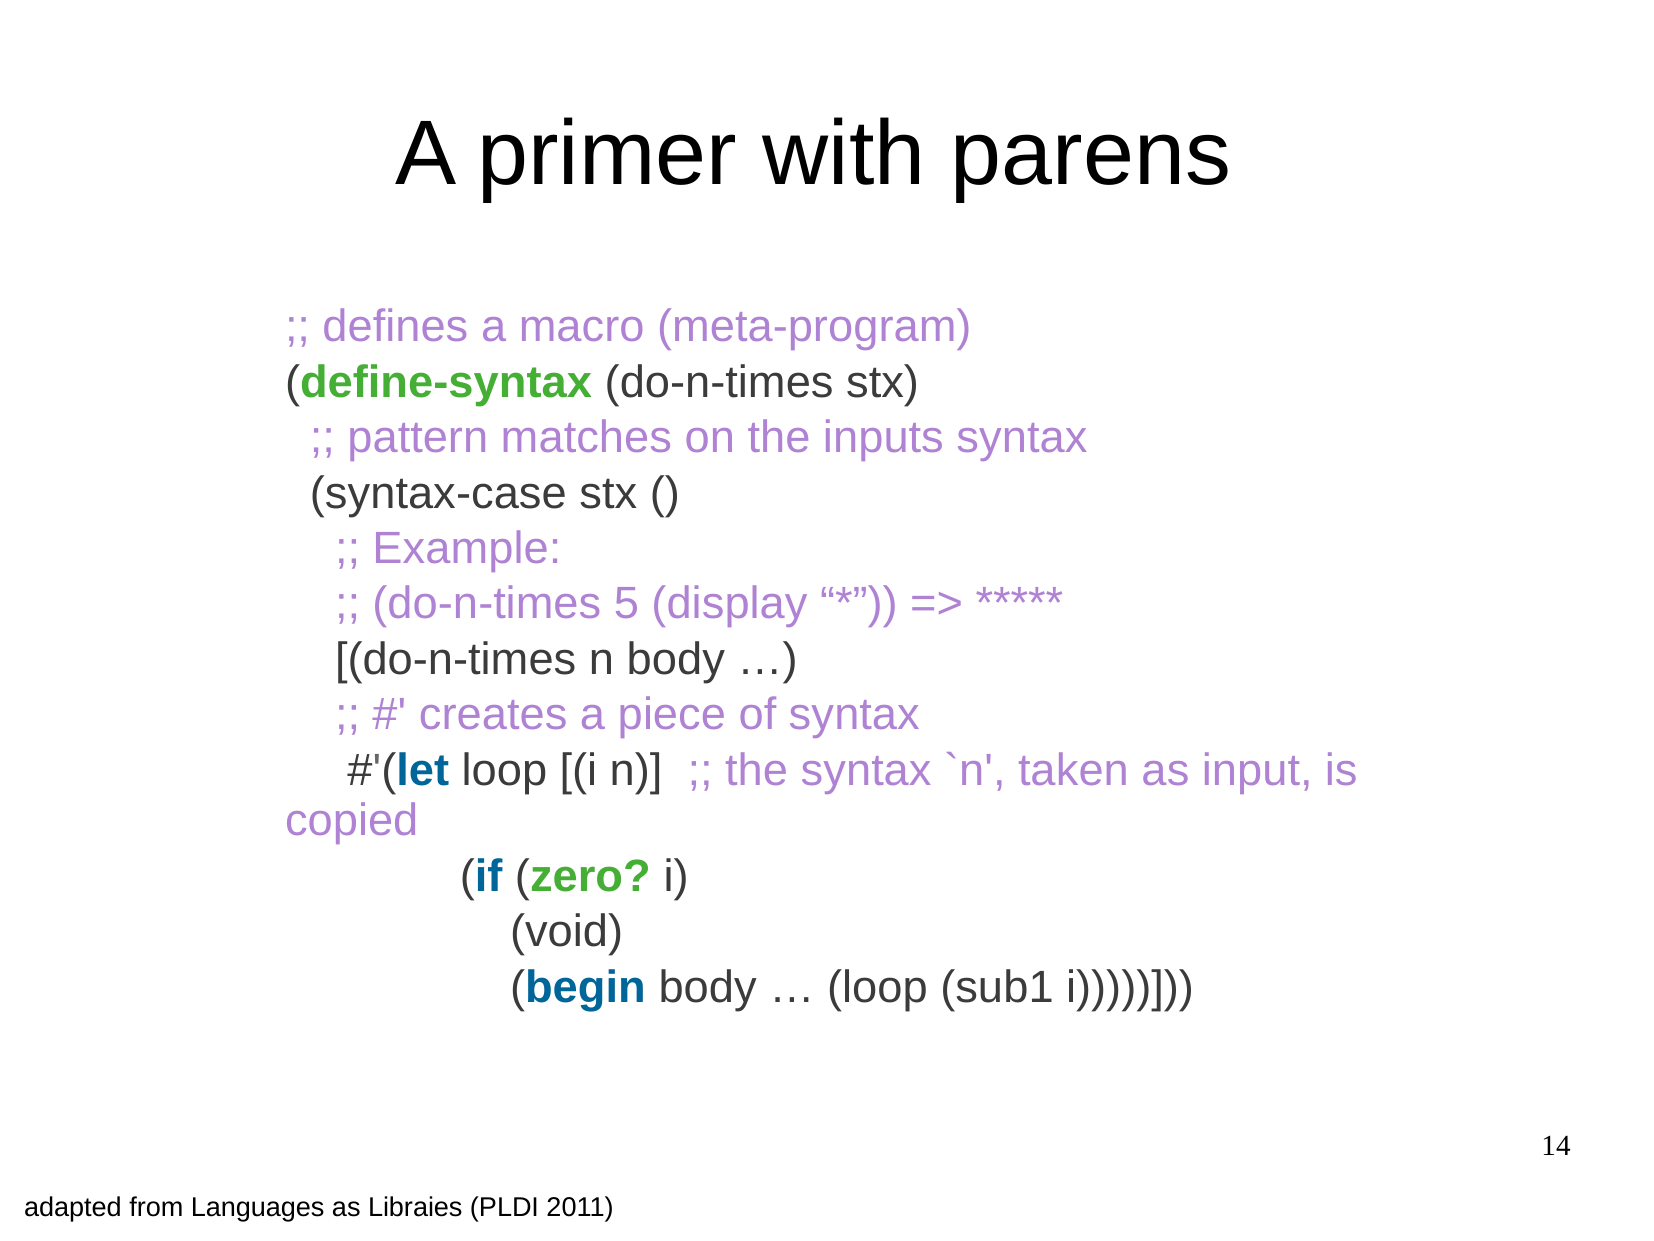

# A primer with parens
;; defines a macro (meta-program)
(define-syntax (do-n-times stx)
 ;; pattern matches on the inputs syntax
 (syntax-case stx ()
 ;; Example:
 ;; (do-n-times 5 (display “*”)) => *****
 [(do-n-times n body …)
 ;; #' creates a piece of syntax
 #'(let loop [(i n)] ;; the syntax `n', taken as input, is copied
 (if (zero? i)
 (void)
 (begin body … (loop (sub1 i)))))]))
14
adapted from Languages as Libraies (PLDI 2011)